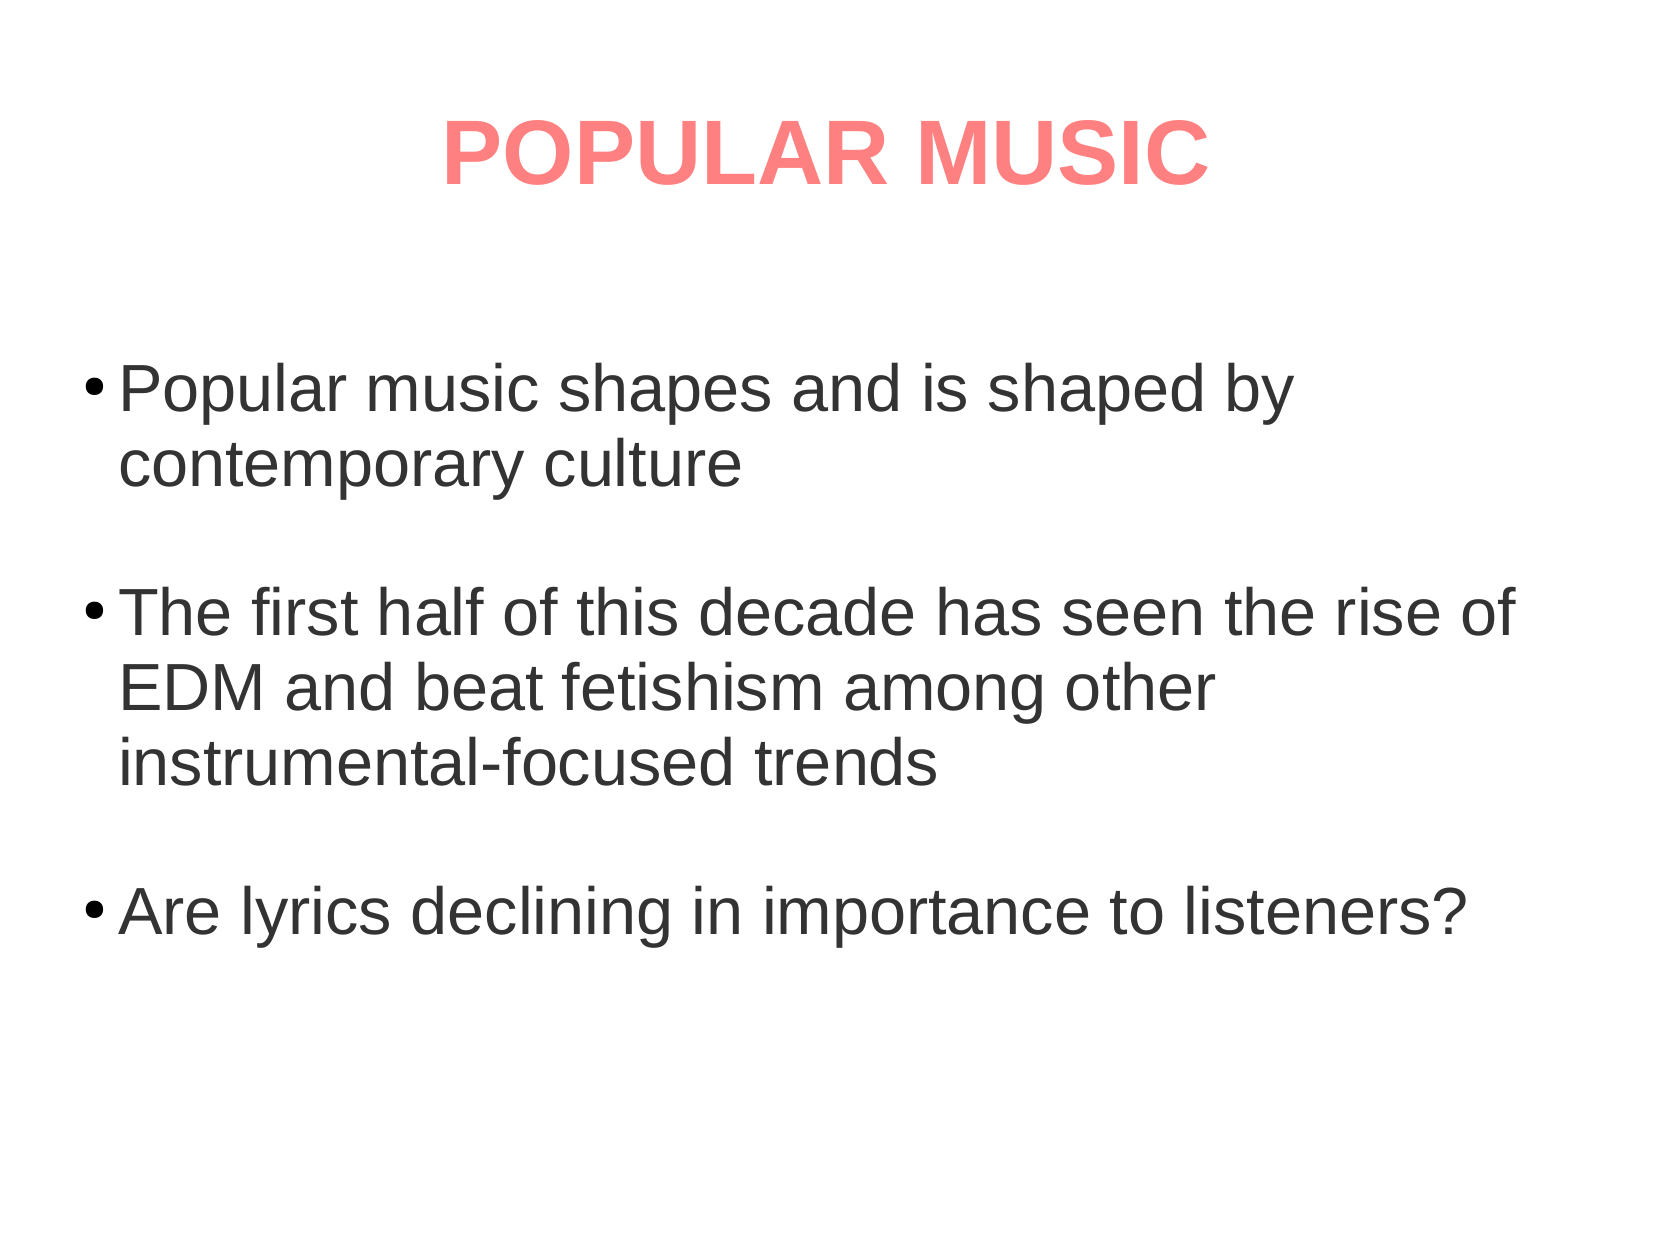

# POPULAR MUSIC
Popular music shapes and is shaped by contemporary culture
The first half of this decade has seen the rise of EDM and beat fetishism among other instrumental-focused trends
Are lyrics declining in importance to listeners?